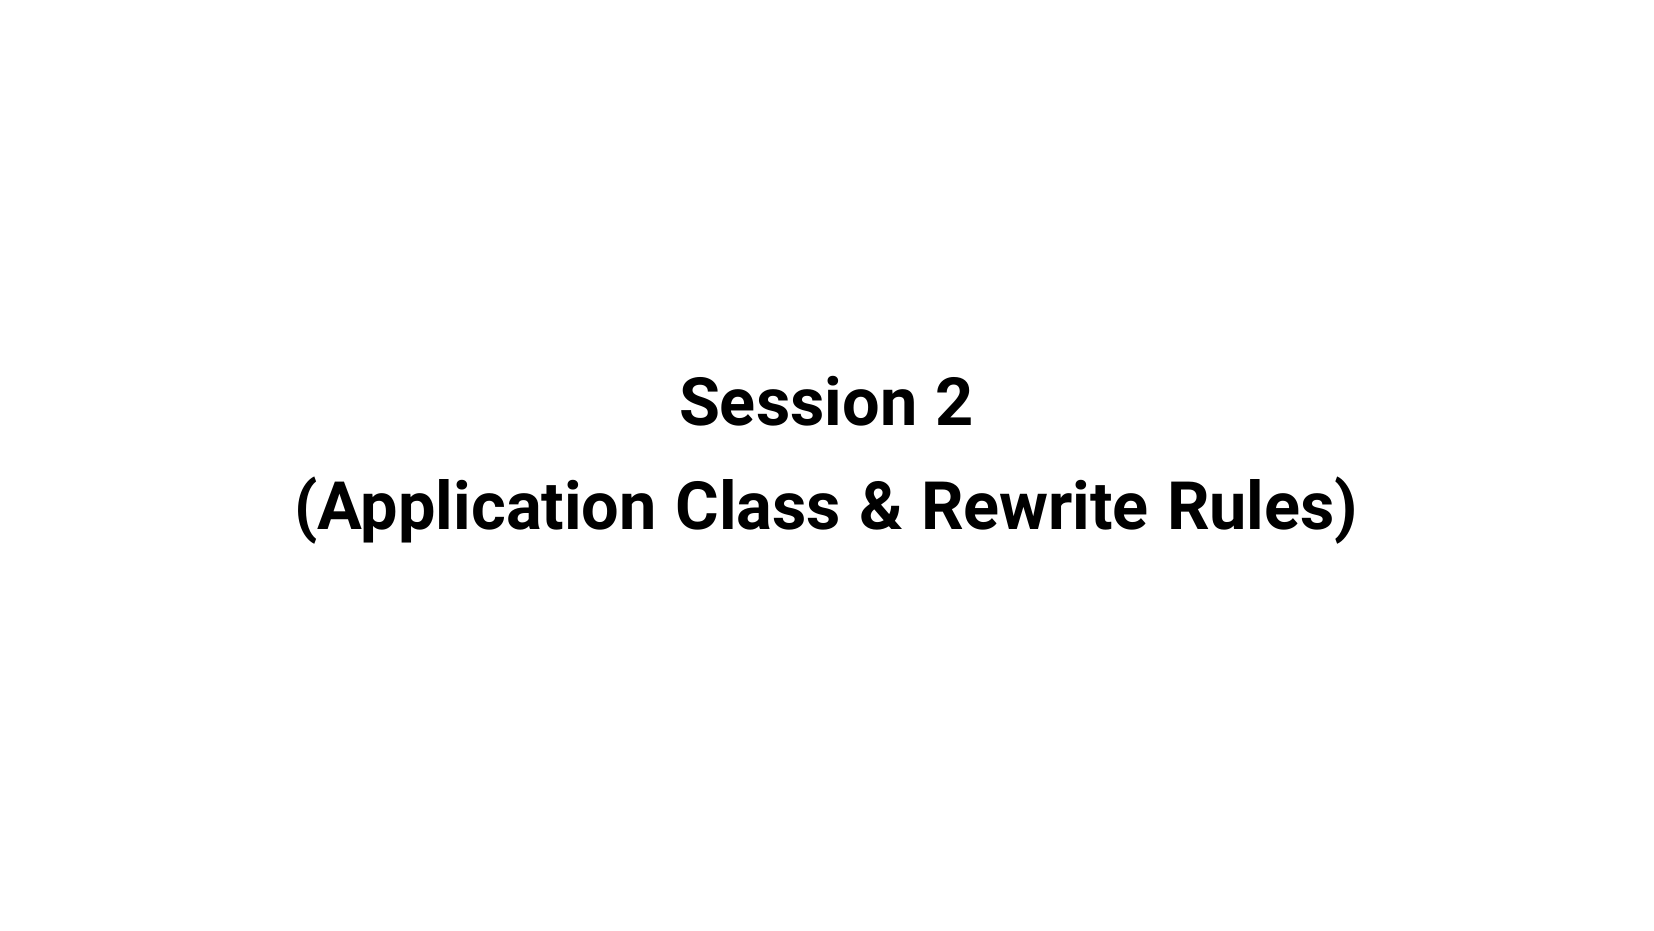

# Session 2
(Application Class & Rewrite Rules)